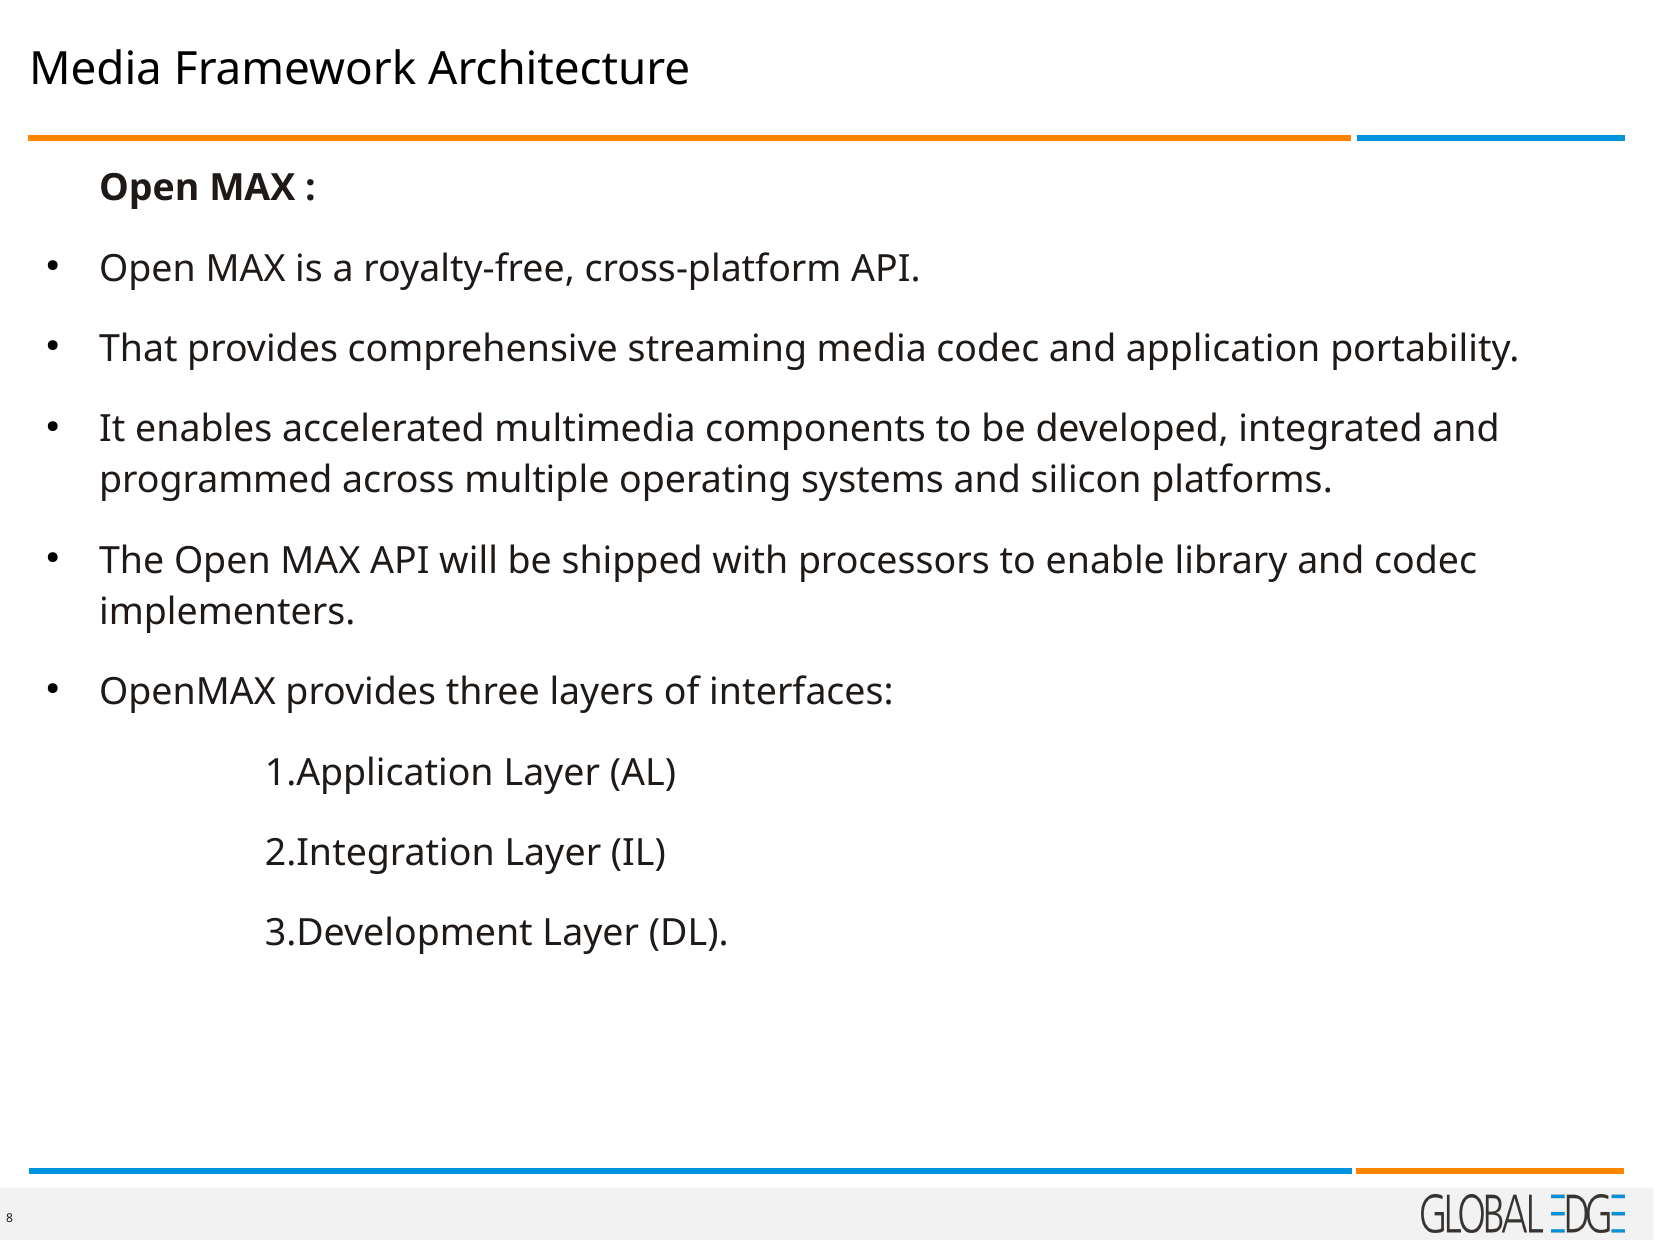

# Media Framework Architecture
Open MAX :
Open MAX is a royalty-free, cross-platform API.
That provides comprehensive streaming media codec and application portability.
It enables accelerated multimedia components to be developed, integrated and programmed across multiple operating systems and silicon platforms.
The Open MAX API will be shipped with processors to enable library and codec implementers.
OpenMAX provides three layers of interfaces:
 1.Application Layer (AL)
 2.Integration Layer (IL)
 3.Development Layer (DL).